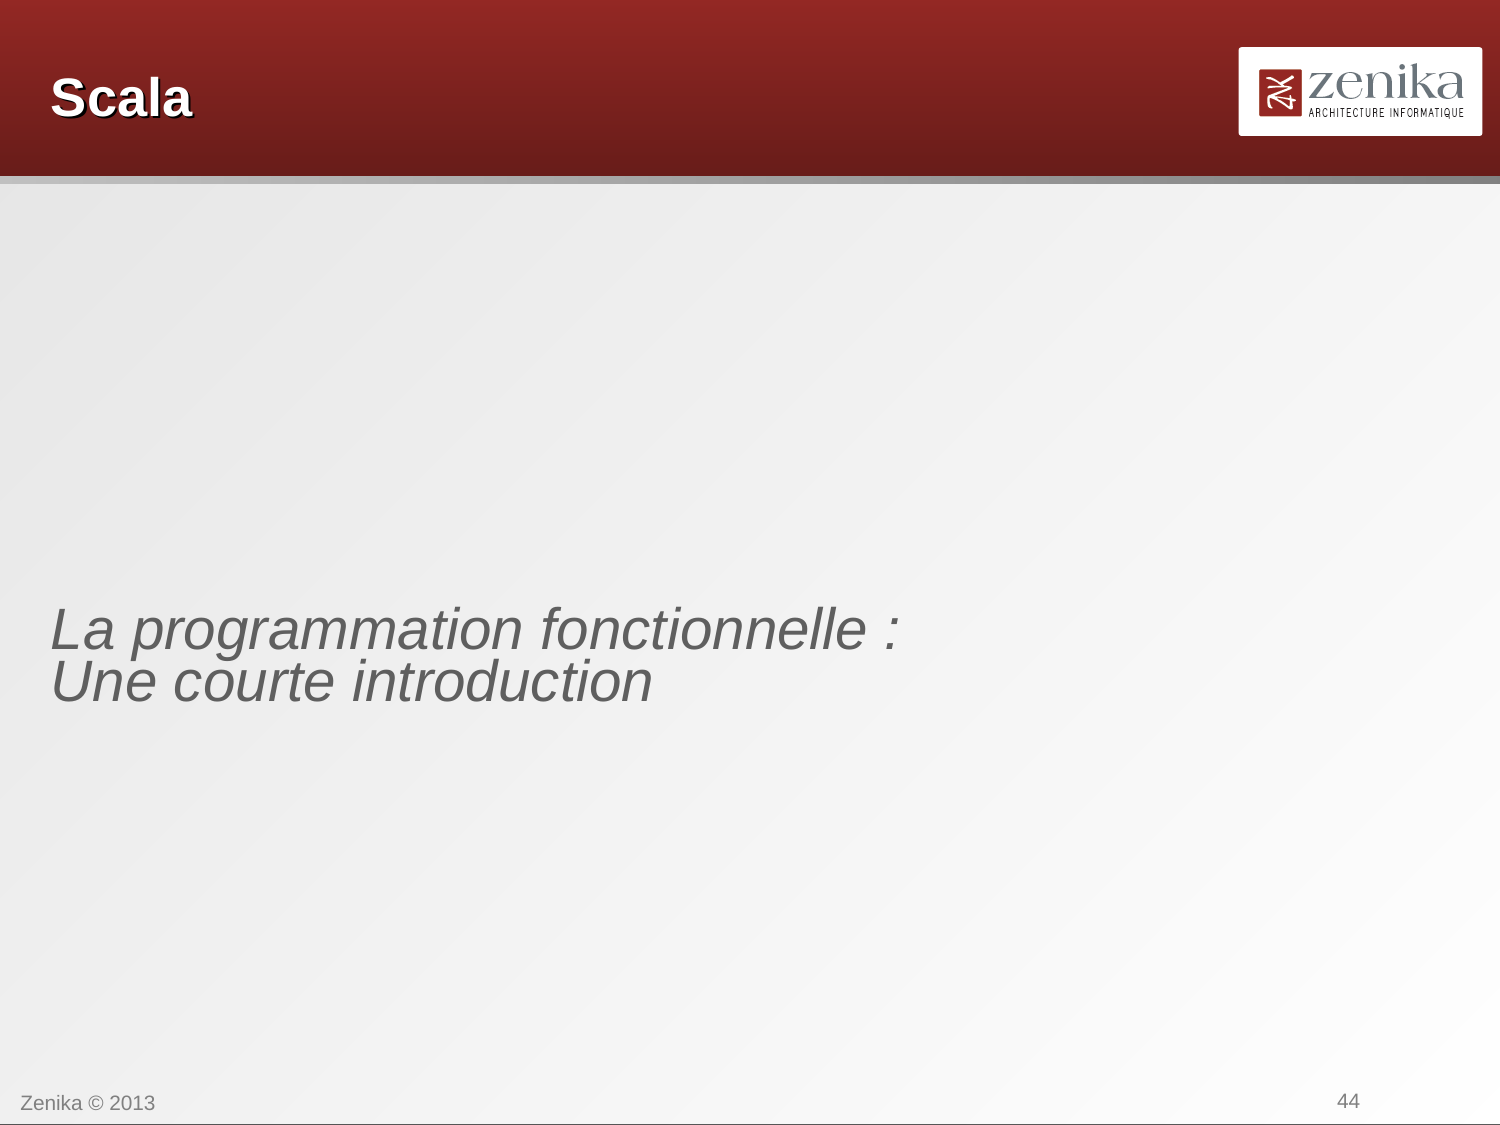

# Scala
La programmation fonctionnelle :
Une courte introduction